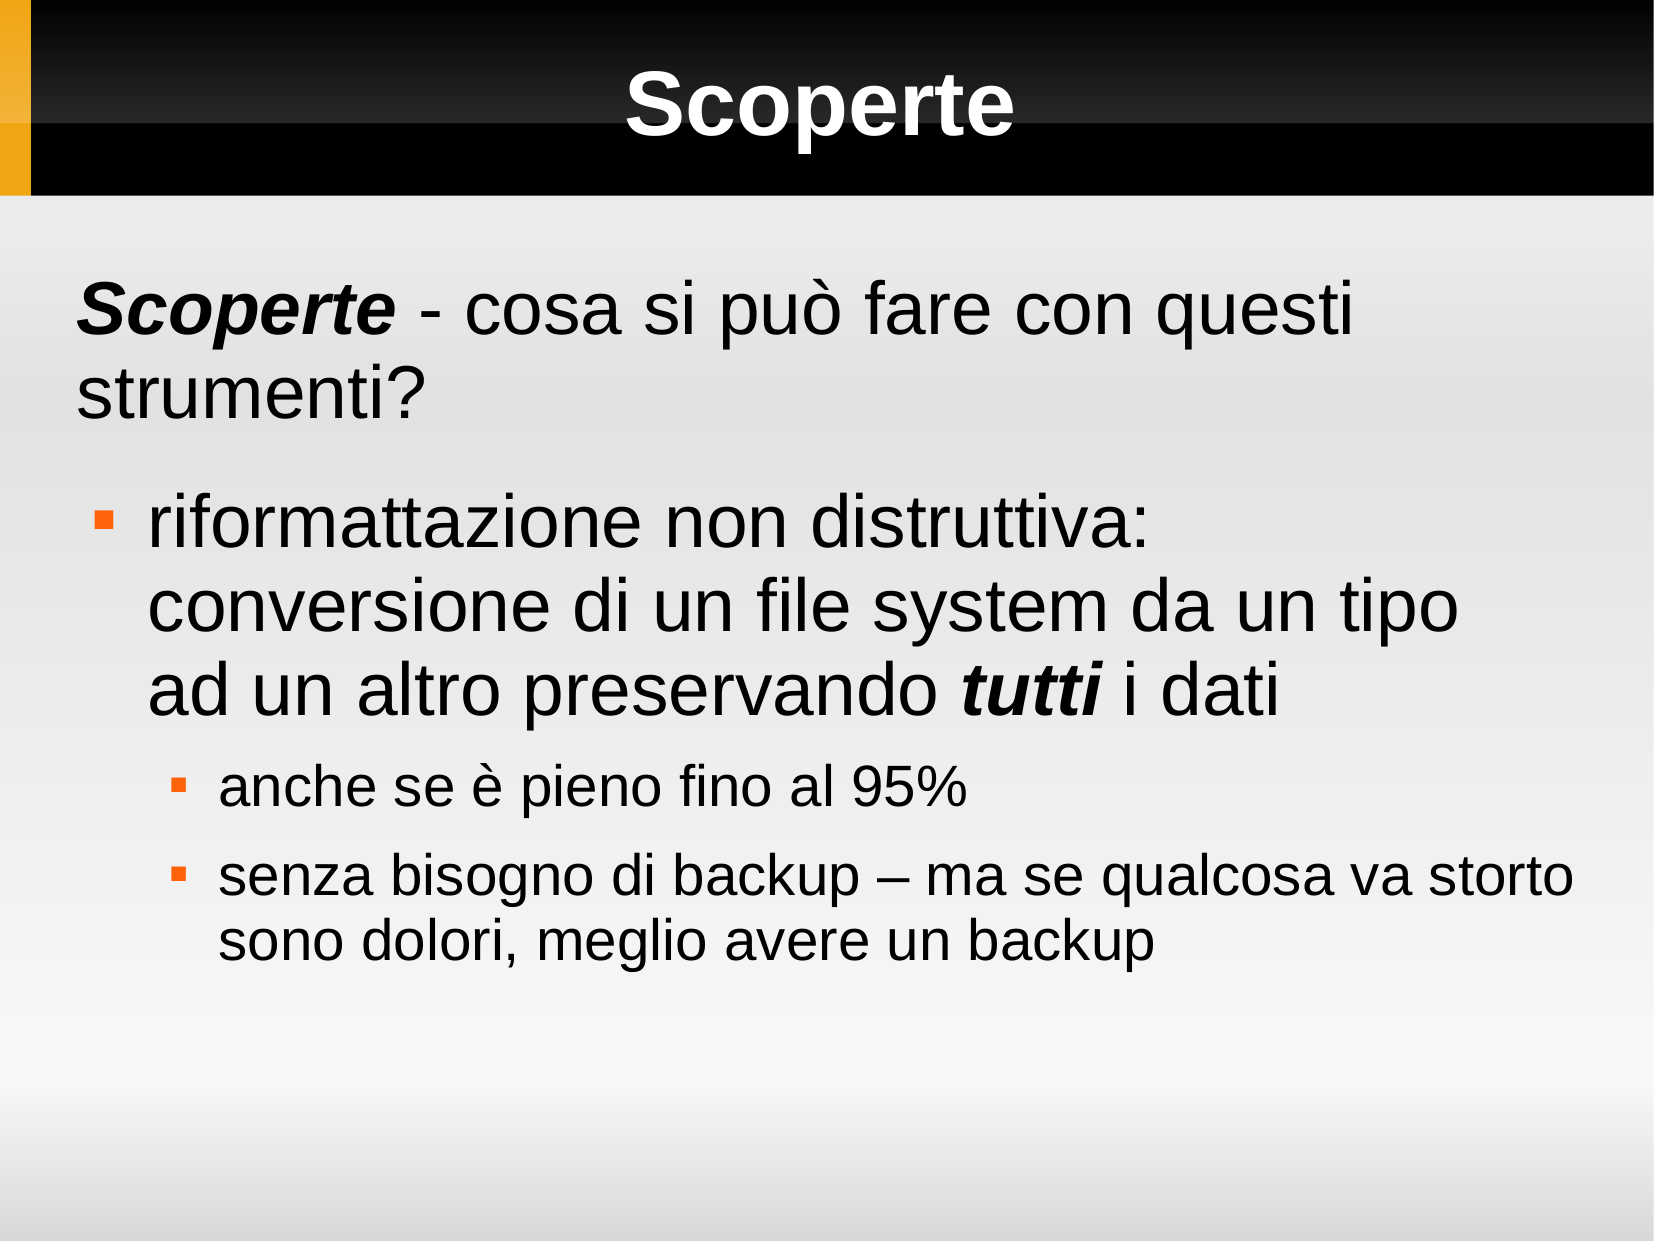

# Scoperte
Scoperte - cosa si può fare con questi strumenti?
riformattazione non distruttiva:
conversione di un file system da un tipo
ad un altro preservando tutti i dati
anche se è pieno fino al 95%
senza bisogno di backup – ma se qualcosa va storto sono dolori, meglio avere un backup